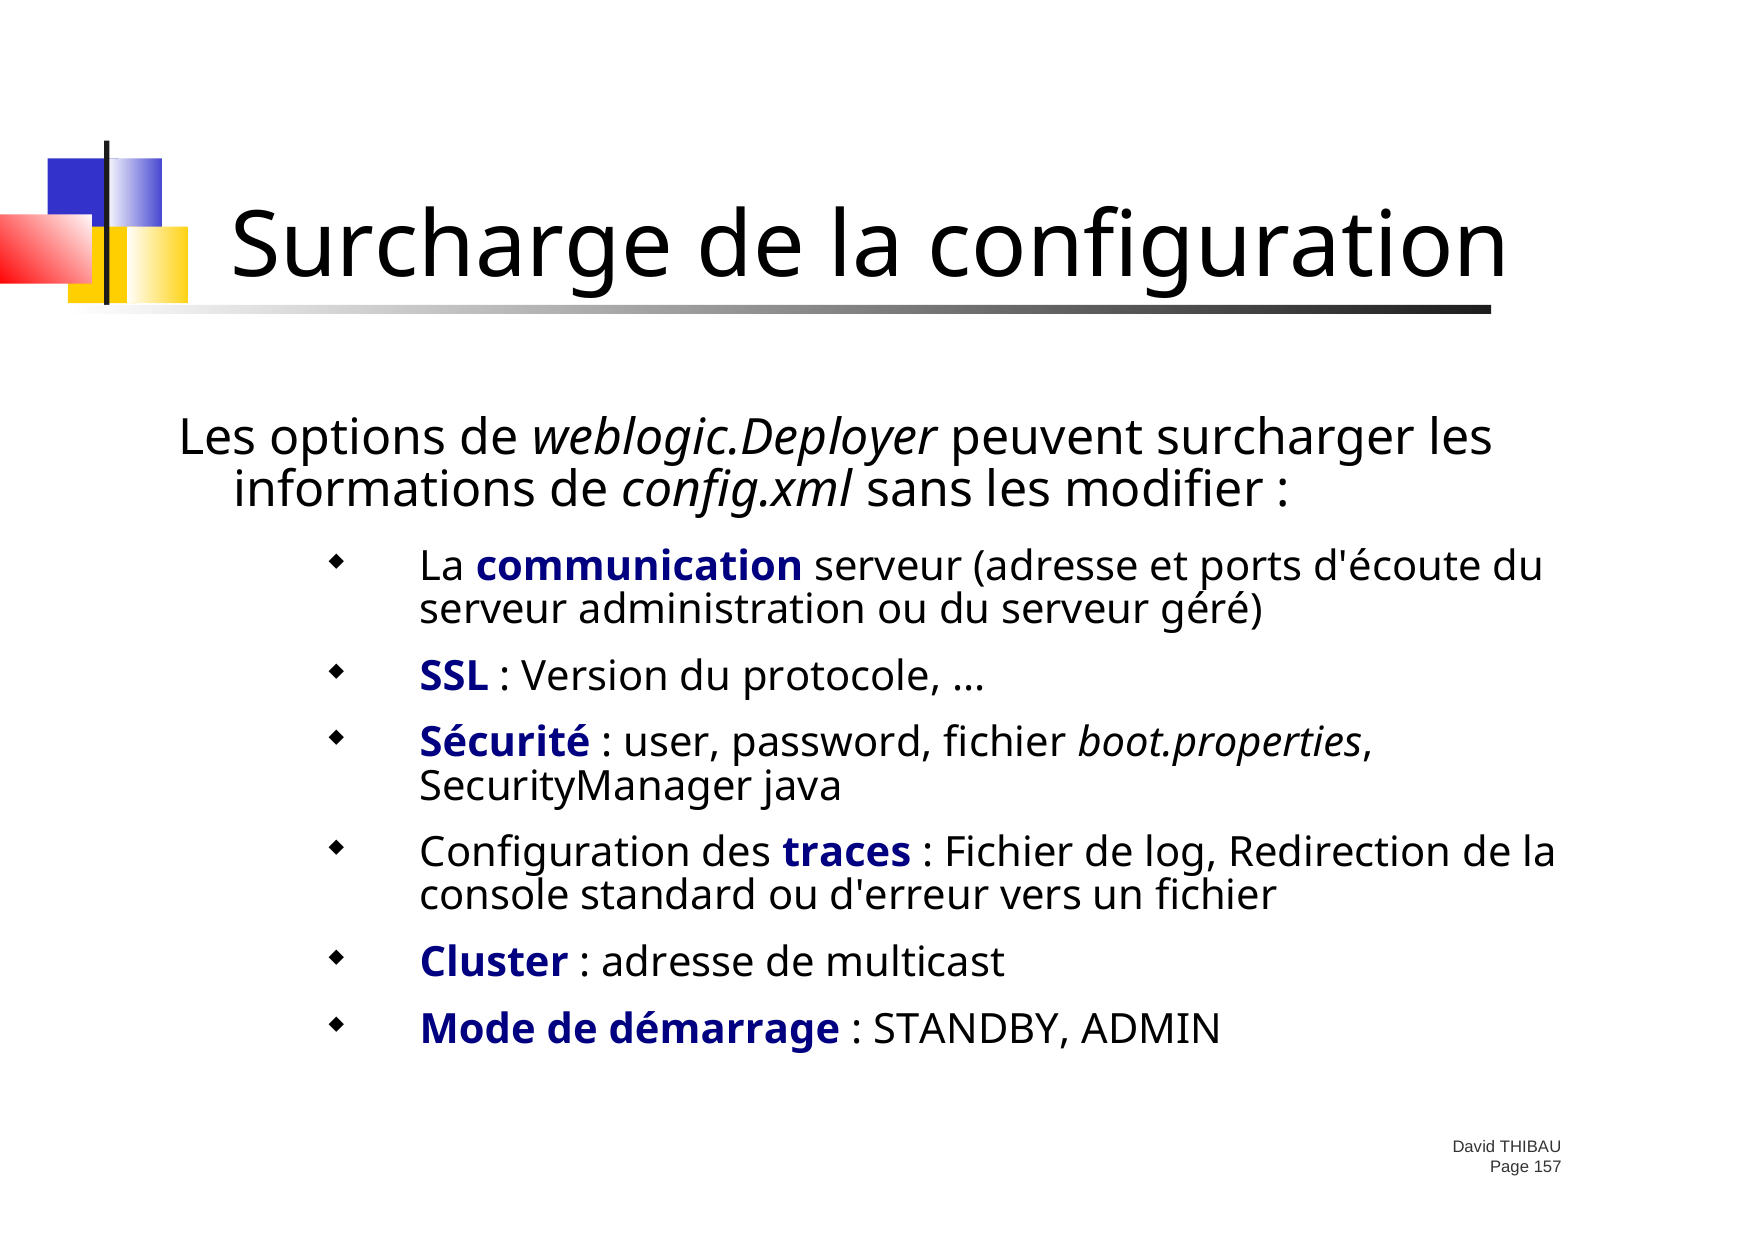

# Surcharge de la configuration
Les options de weblogic.Deployer peuvent surcharger les informations de config.xml sans les modifier :
La communication serveur (adresse et ports d'écoute du serveur administration ou du serveur géré)
SSL : Version du protocole, ...
Sécurité : user, password, fichier boot.properties, SecurityManager java
Configuration des traces : Fichier de log, Redirection de la console standard ou d'erreur vers un fichier
Cluster : adresse de multicast
Mode de démarrage : STANDBY, ADMIN